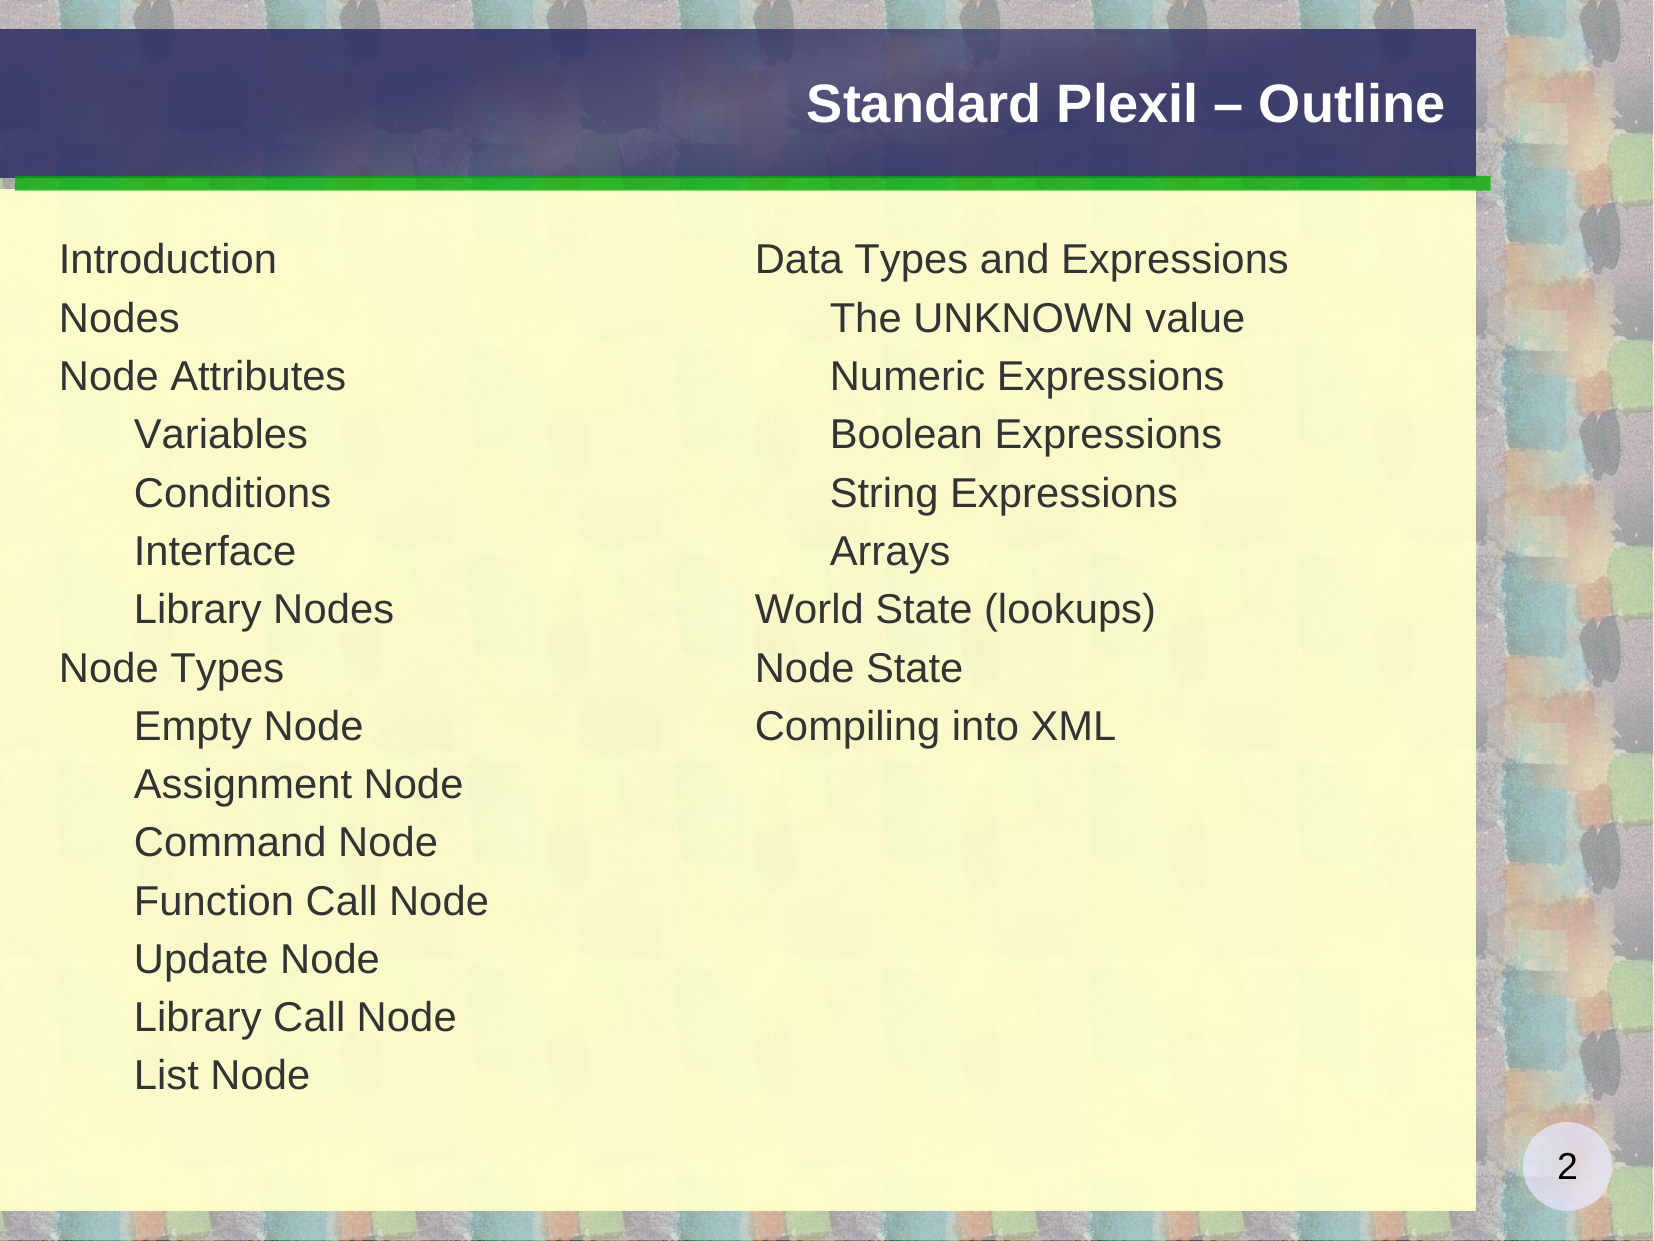

# Standard Plexil – Outline
Introduction
Nodes
Node Attributes
Variables
Conditions
Interface
Library Nodes
Node Types
Empty Node
Assignment Node
Command Node
Function Call Node
Update Node
Library Call Node
List Node
Data Types and Expressions
The UNKNOWN value
Numeric Expressions
Boolean Expressions
String Expressions
Arrays
World State (lookups)
Node State
Compiling into XML